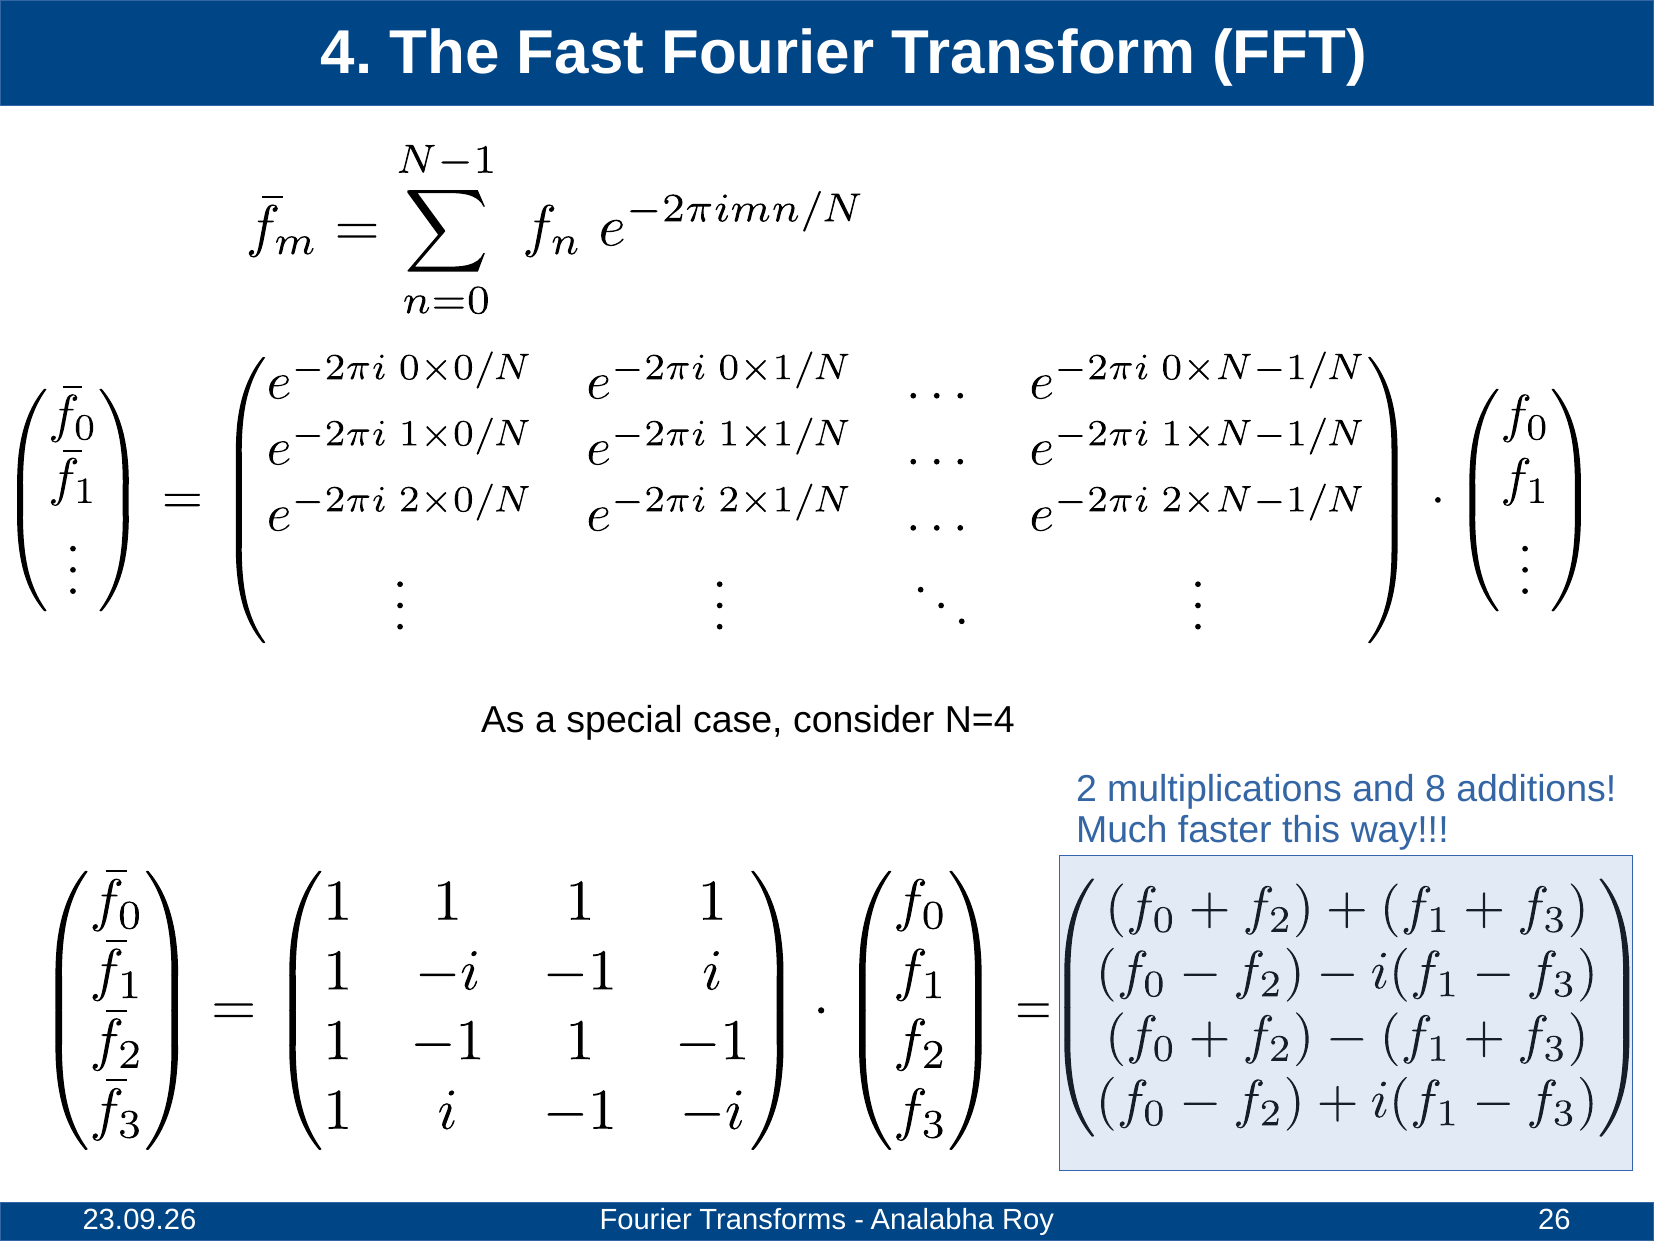

# 4. The Fast Fourier Transform (FFT)
As a special case, consider N=4
2 multiplications and 8 additions!
Much faster this way!!!
Your name here (insert->page number)
26